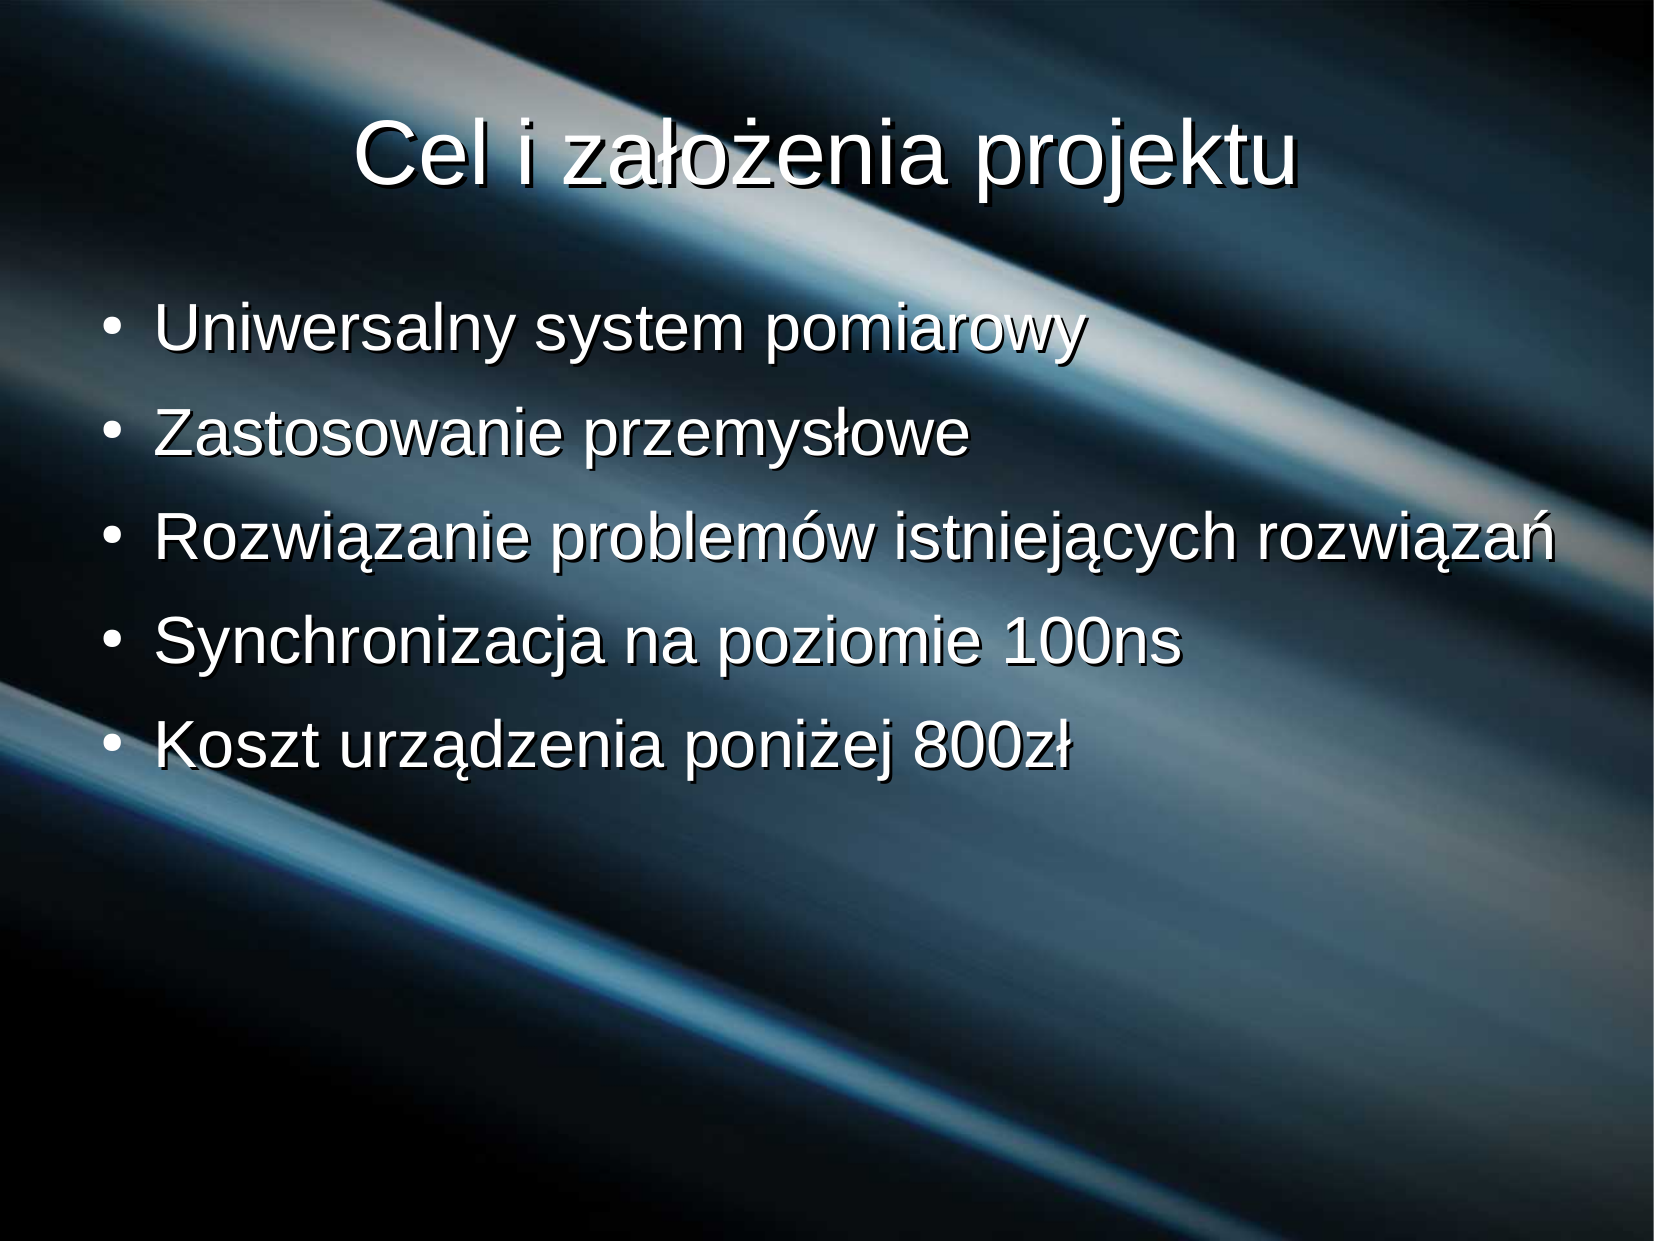

# Cel i założenia projektu
Uniwersalny system pomiarowy
Zastosowanie przemysłowe
Rozwiązanie problemów istniejących rozwiązań
Synchronizacja na poziomie 100ns
Koszt urządzenia poniżej 800zł